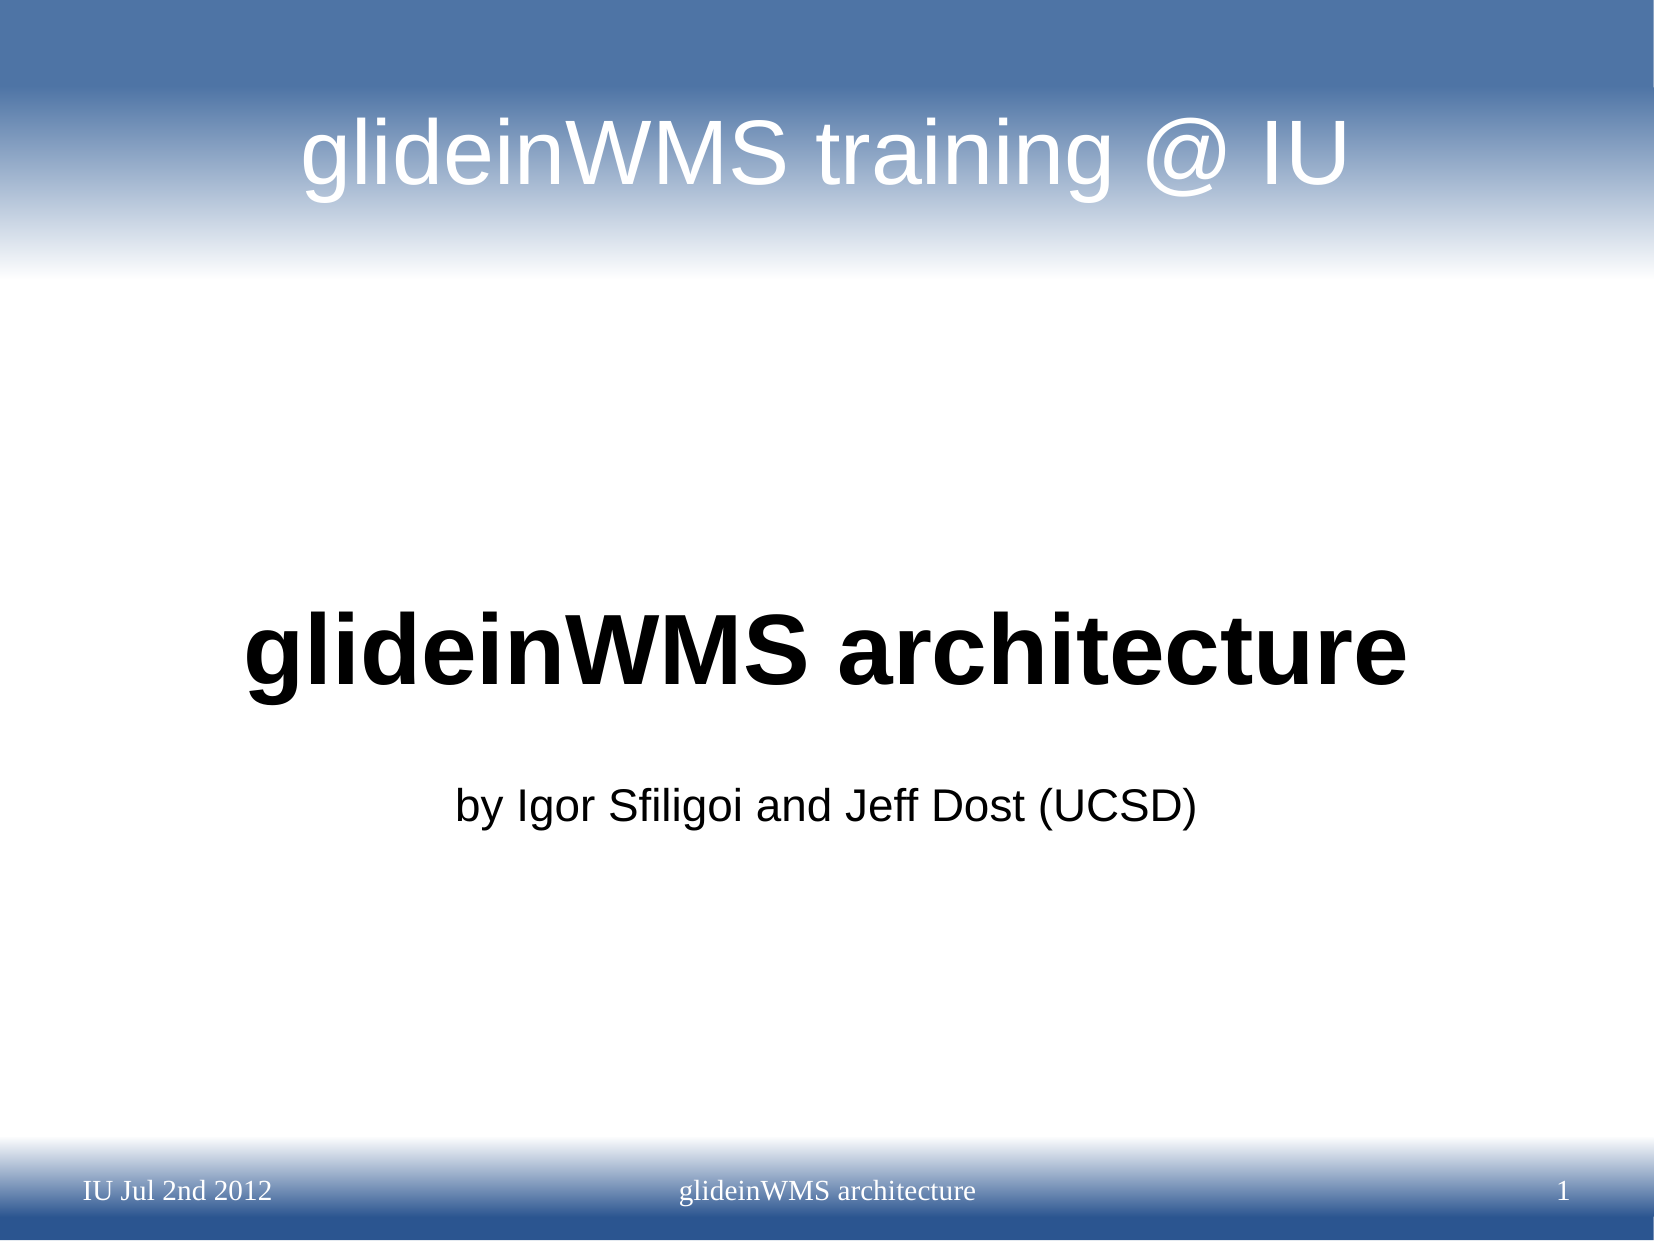

# glideinWMS training @ IU
glideinWMS architecture
by Igor Sfiligoi and Jeff Dost (UCSD)
IU Jul 2nd 2012
glideinWMS architecture
1